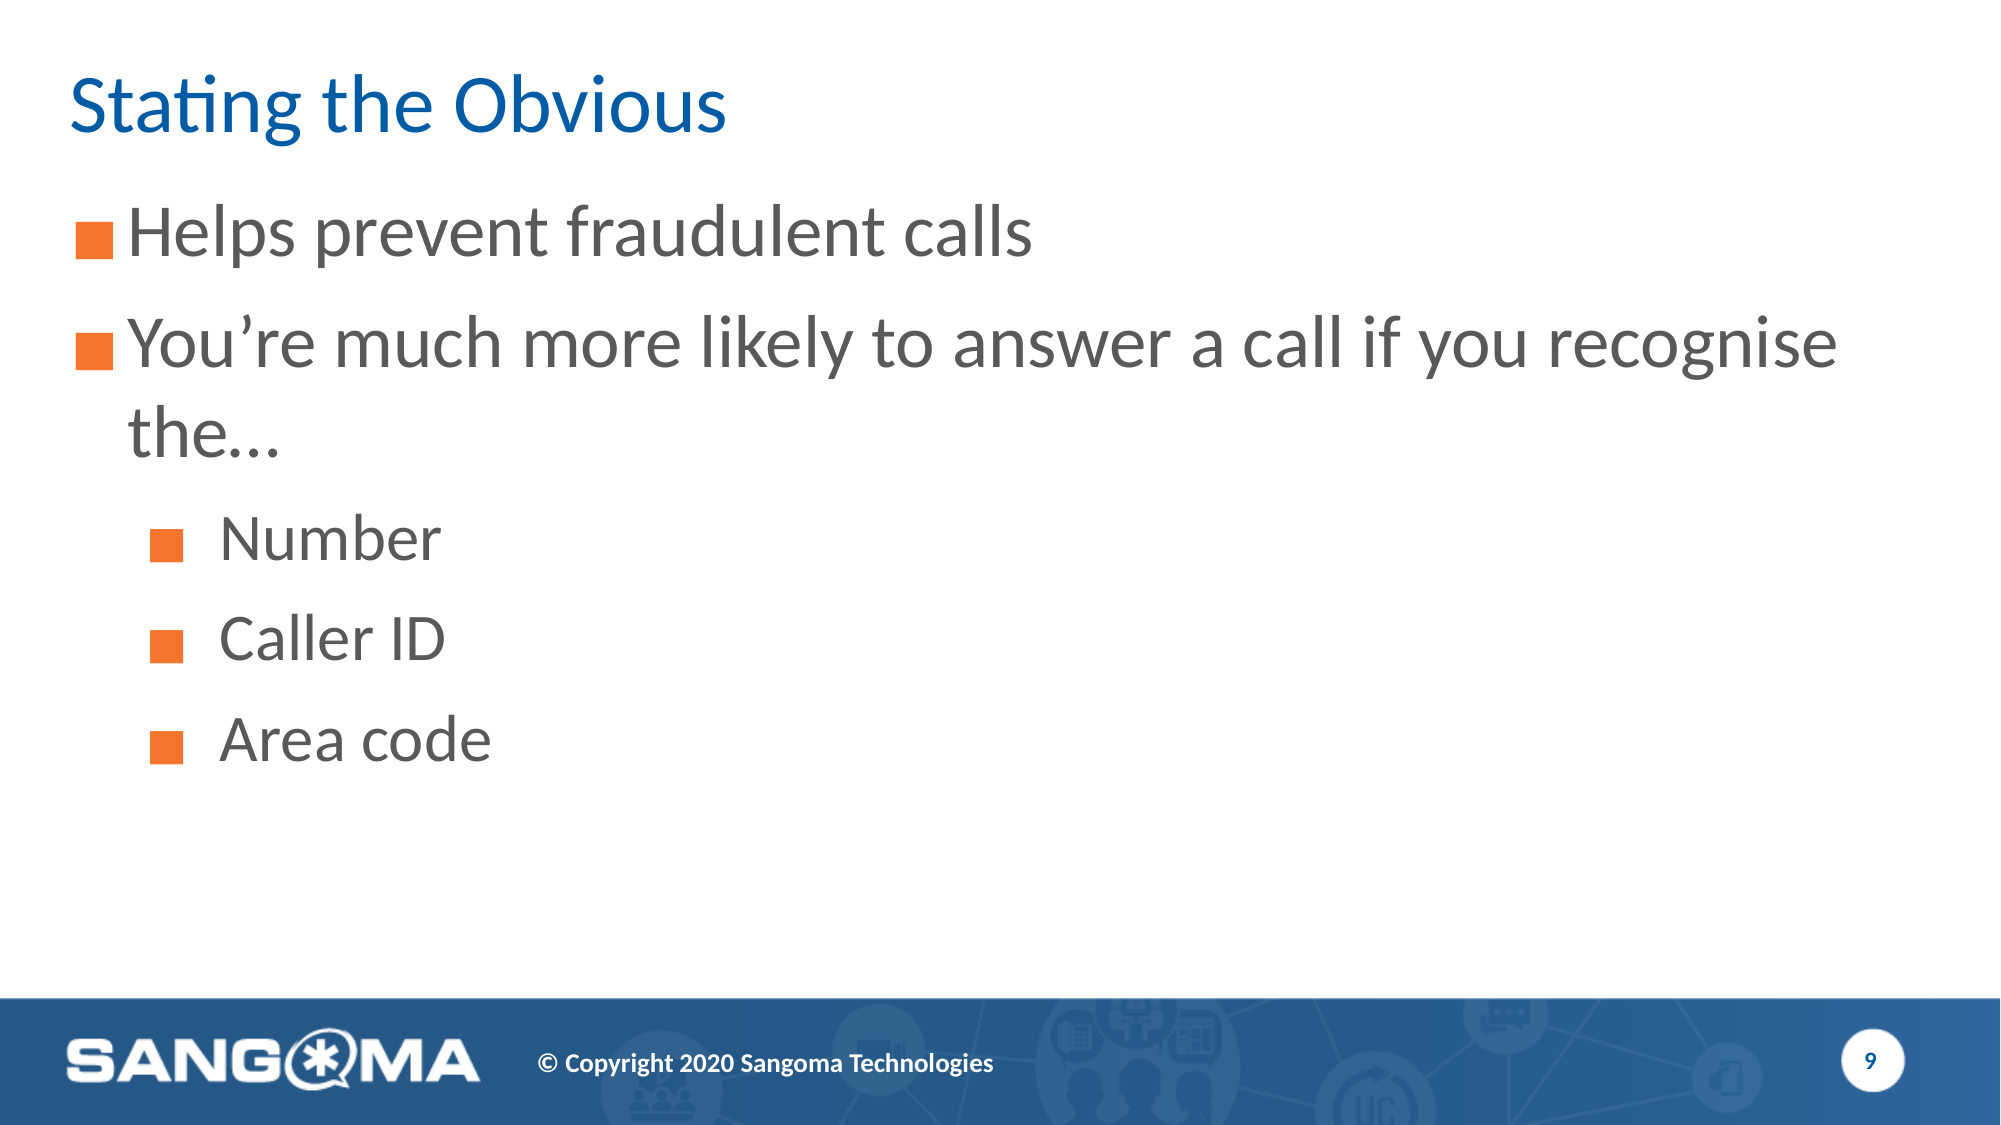

# Stating the Obvious
Helps prevent fraudulent calls
You’re much more likely to answer a call if you recognise the…
Number
Caller ID
Area code